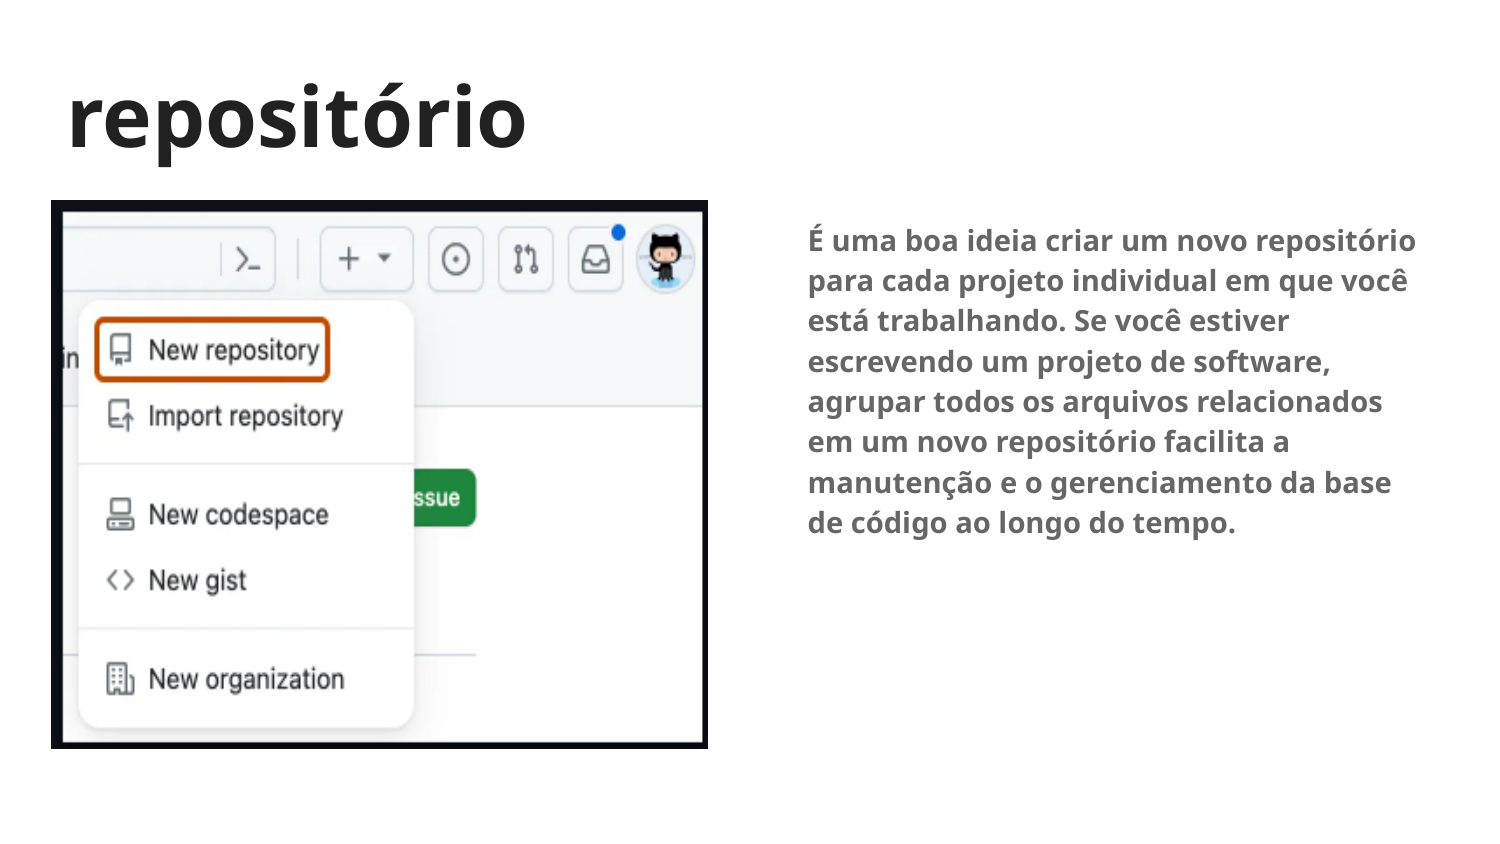

# repositório
É uma boa ideia criar um novo repositório para cada projeto individual em que você está trabalhando. Se você estiver escrevendo um projeto de software, agrupar todos os arquivos relacionados em um novo repositório facilita a manutenção e o gerenciamento da base de código ao longo do tempo.